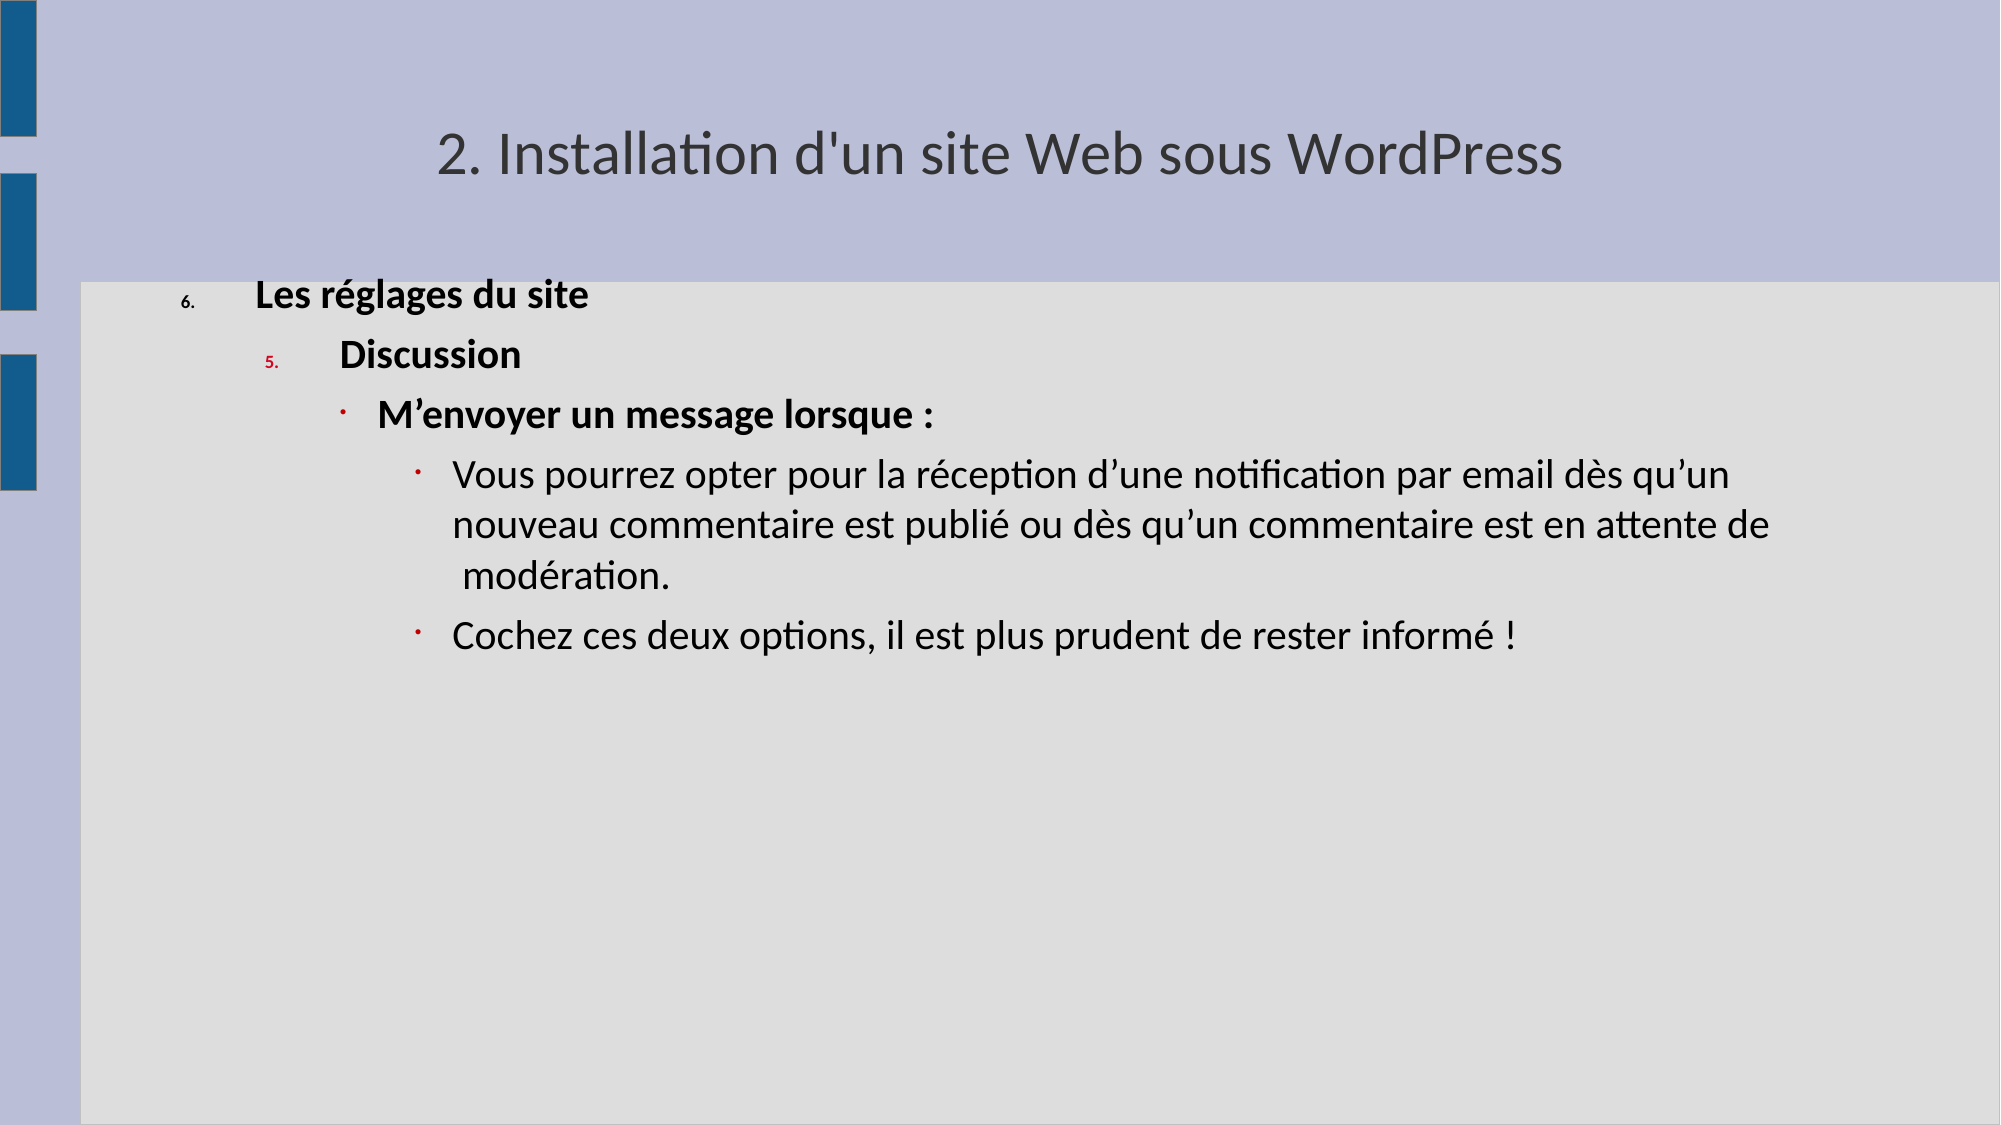

# 2. Installation d'un site Web sous WordPress
Les réglages du site
Discussion
M’envoyer un message lorsque :
Vous pourrez opter pour la réception d’une notification par email dès qu’un nouveau commentaire est publié ou dès qu’un commentaire est en attente de modération.
Cochez ces deux options, il est plus prudent de rester informé !